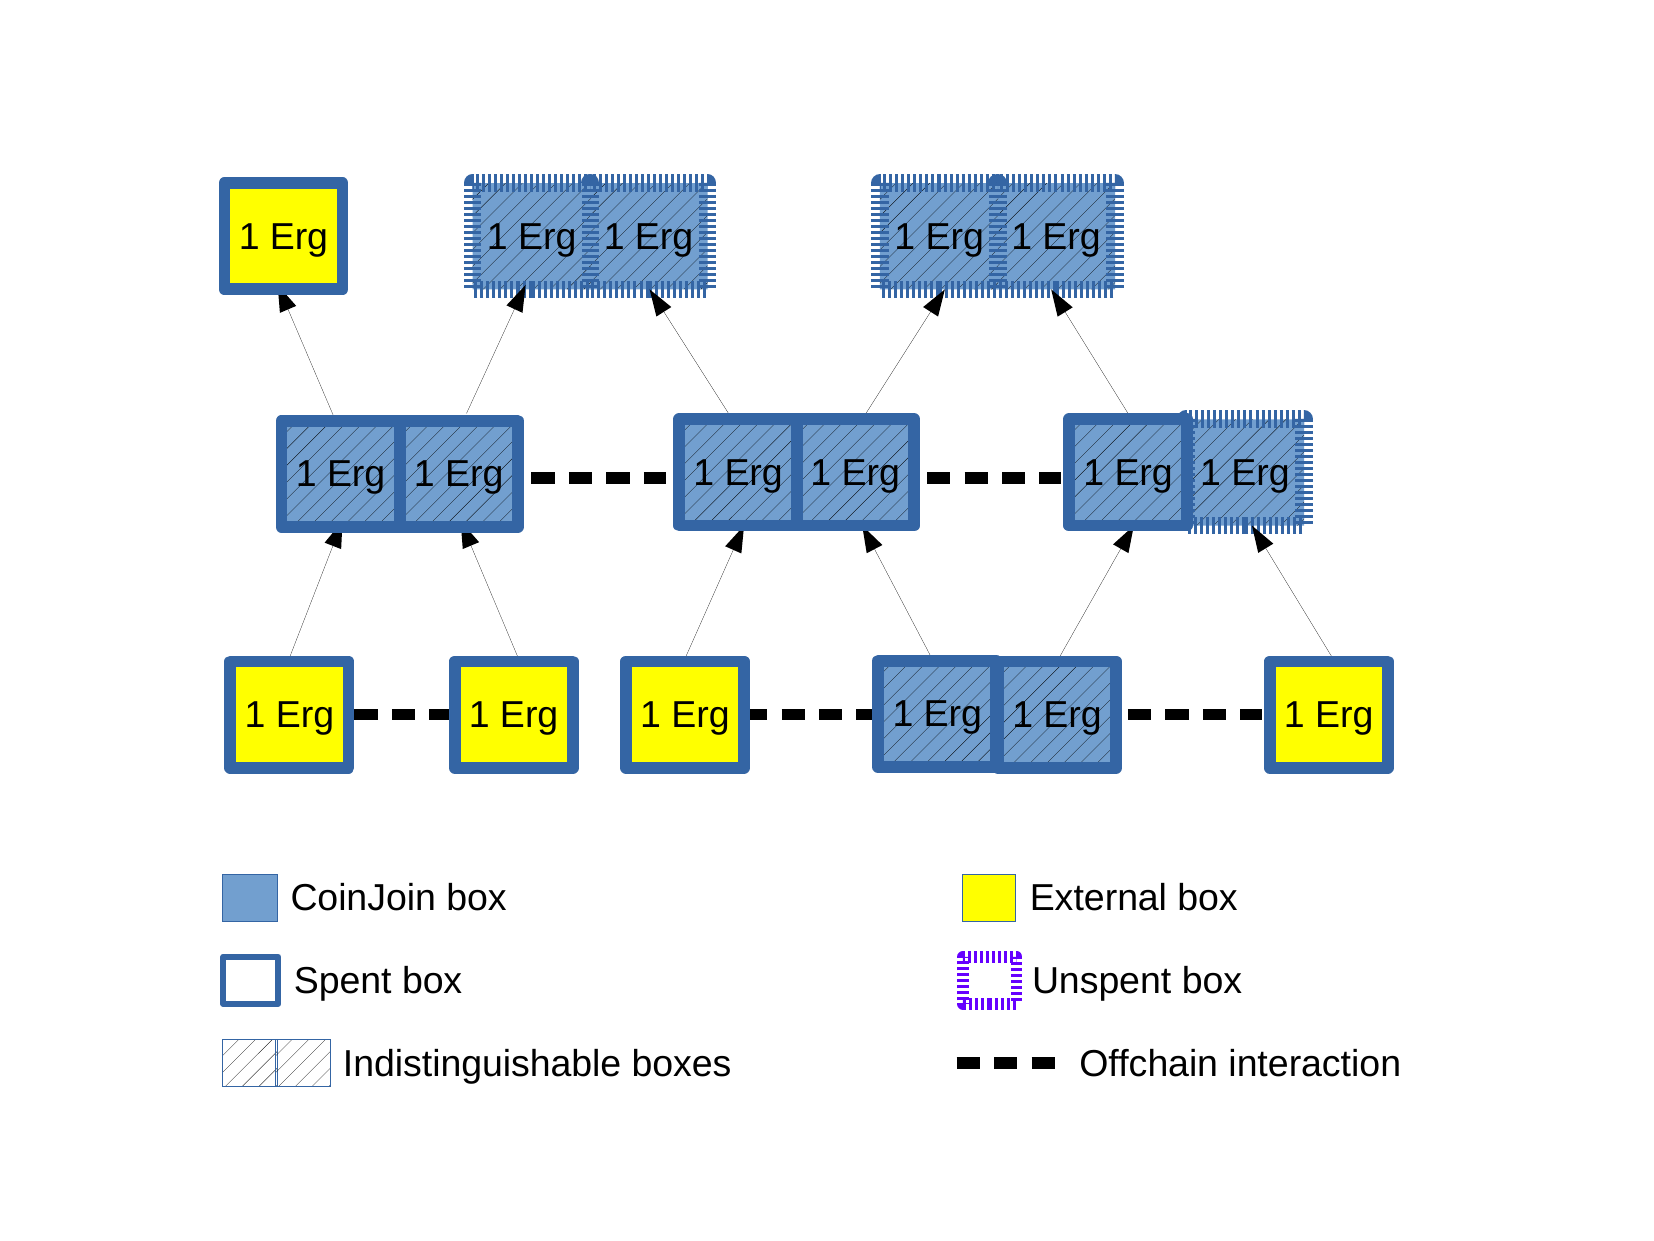

1 Erg
1 Erg
1 Erg
1 Erg
1 Erg
1 Erg
1 Erg
1 Erg
1 Erg
1 Erg
1 Erg
1 Erg
1 Erg
1 Erg
1 Erg
1 Erg
1 Erg
CoinJoin box
External box
Spent box
Unspent box
 Indistinguishable boxes
Offchain interaction